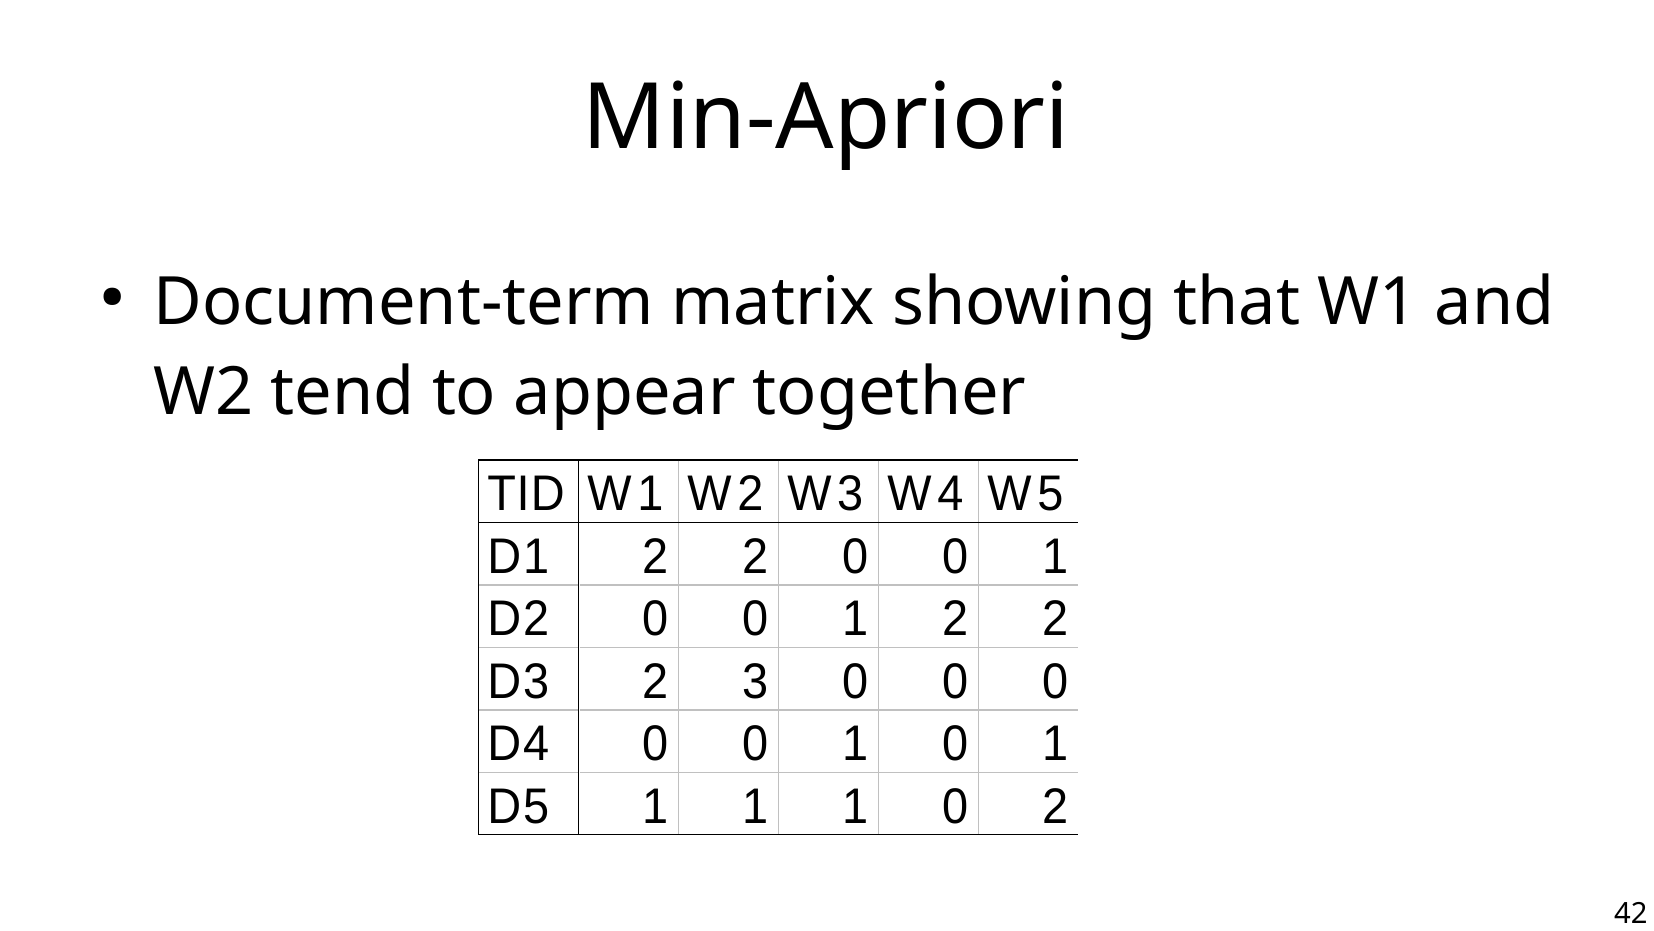

# Min-Apriori
Document-term matrix showing that W1 and W2 tend to appear together
42